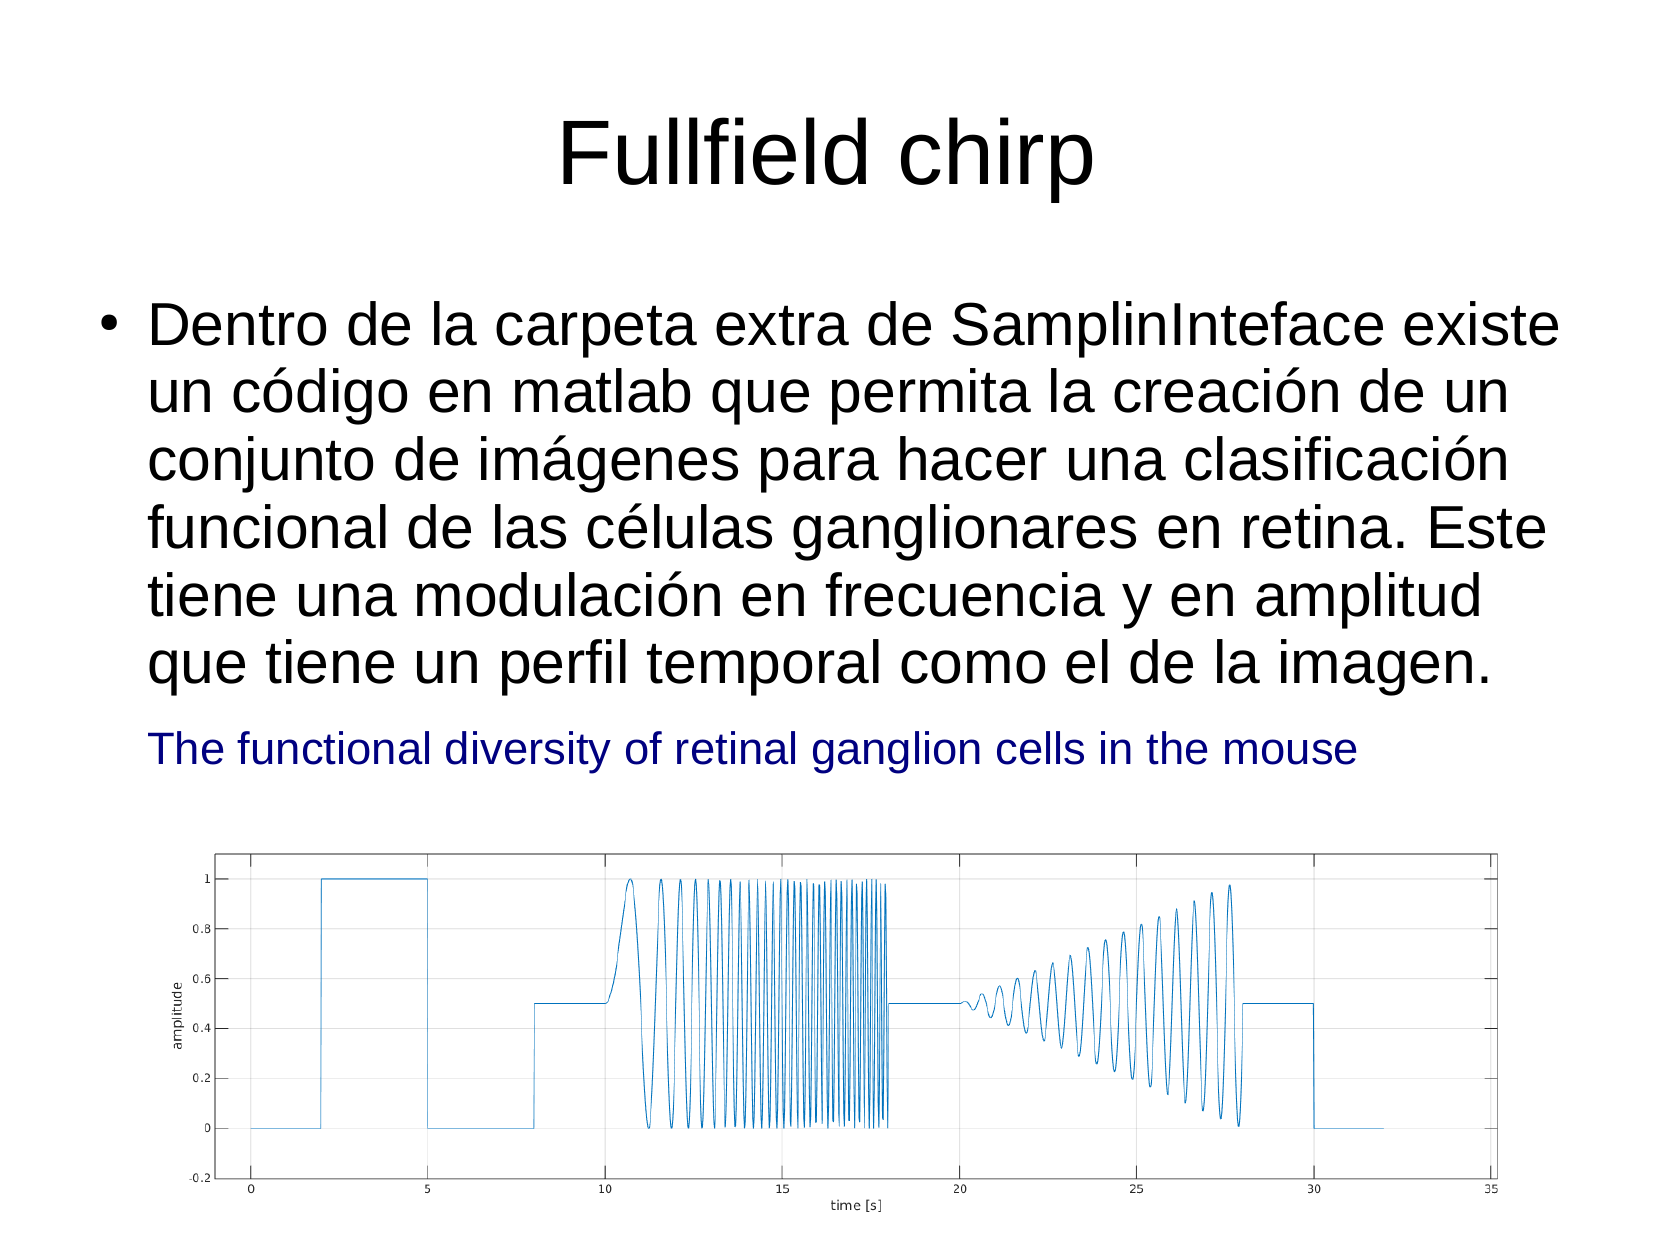

# Fullfield chirp
Dentro de la carpeta extra de SamplinInteface existe un código en matlab que permita la creación de un conjunto de imágenes para hacer una clasificación funcional de las células ganglionares en retina. Este tiene una modulación en frecuencia y en amplitud que tiene un perfil temporal como el de la imagen.
The functional diversity of retinal ganglion cells in the mouse